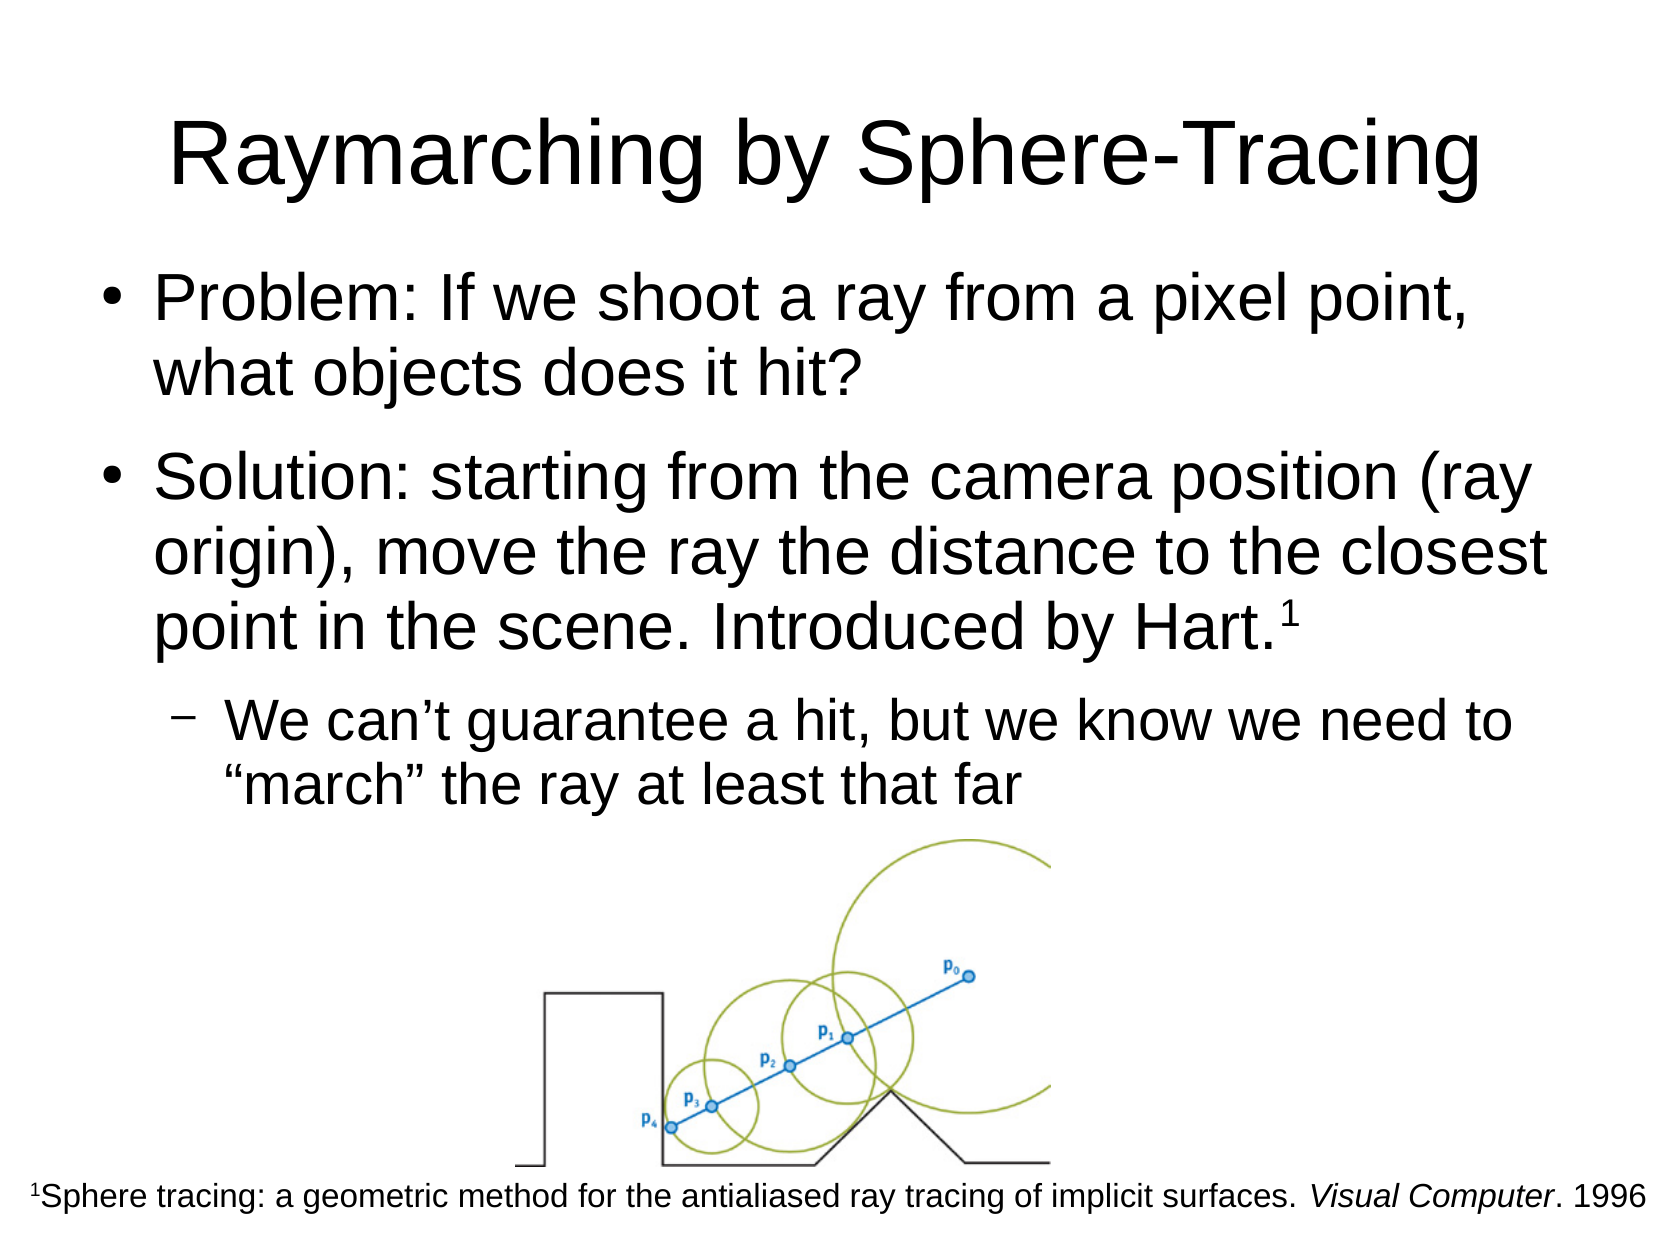

# Raymarching by Sphere-Tracing
Problem: If we shoot a ray from a pixel point, what objects does it hit?
Solution: starting from the camera position (ray origin), move the ray the distance to the closest point in the scene. Introduced by Hart.1
We can’t guarantee a hit, but we know we need to “march” the ray at least that far
1Sphere tracing: a geometric method for the antialiased ray tracing of implicit surfaces. Visual Computer. 1996